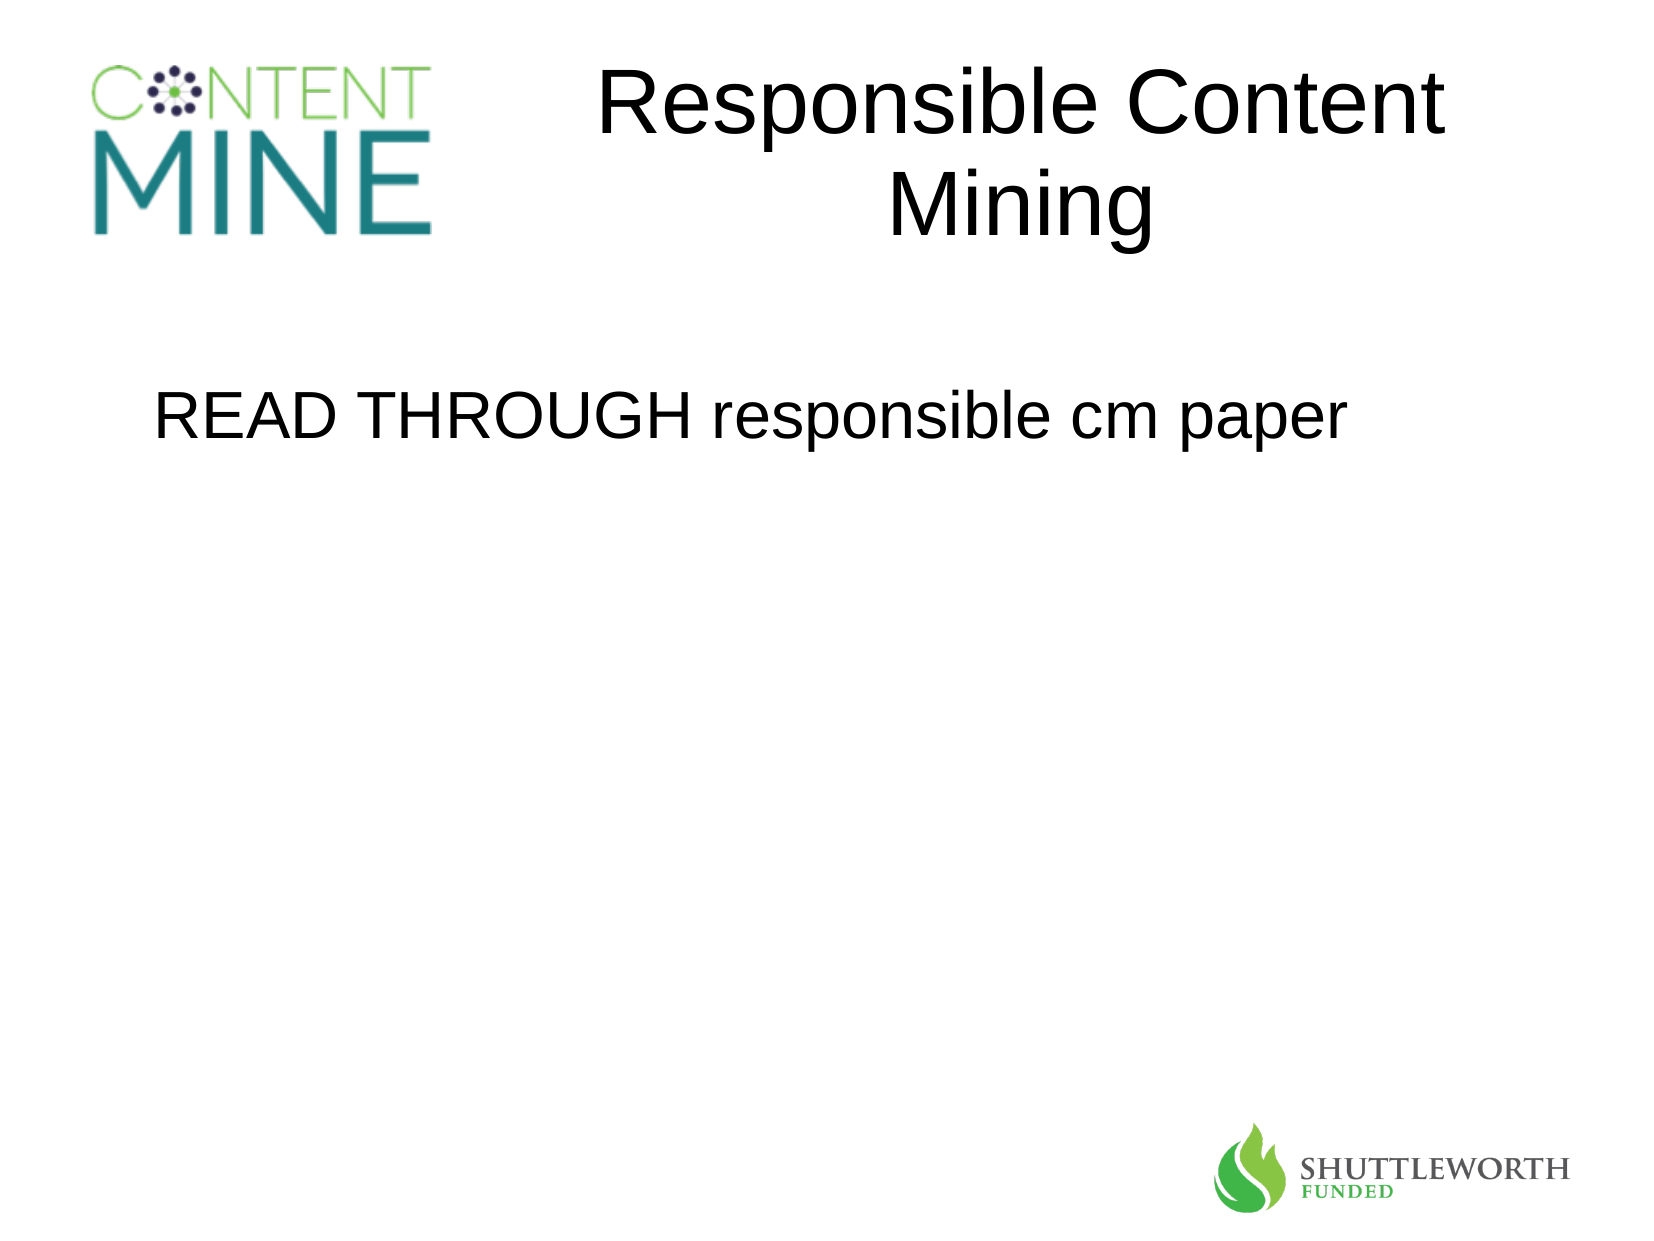

# Responsible Content Mining
READ THROUGH responsible cm paper